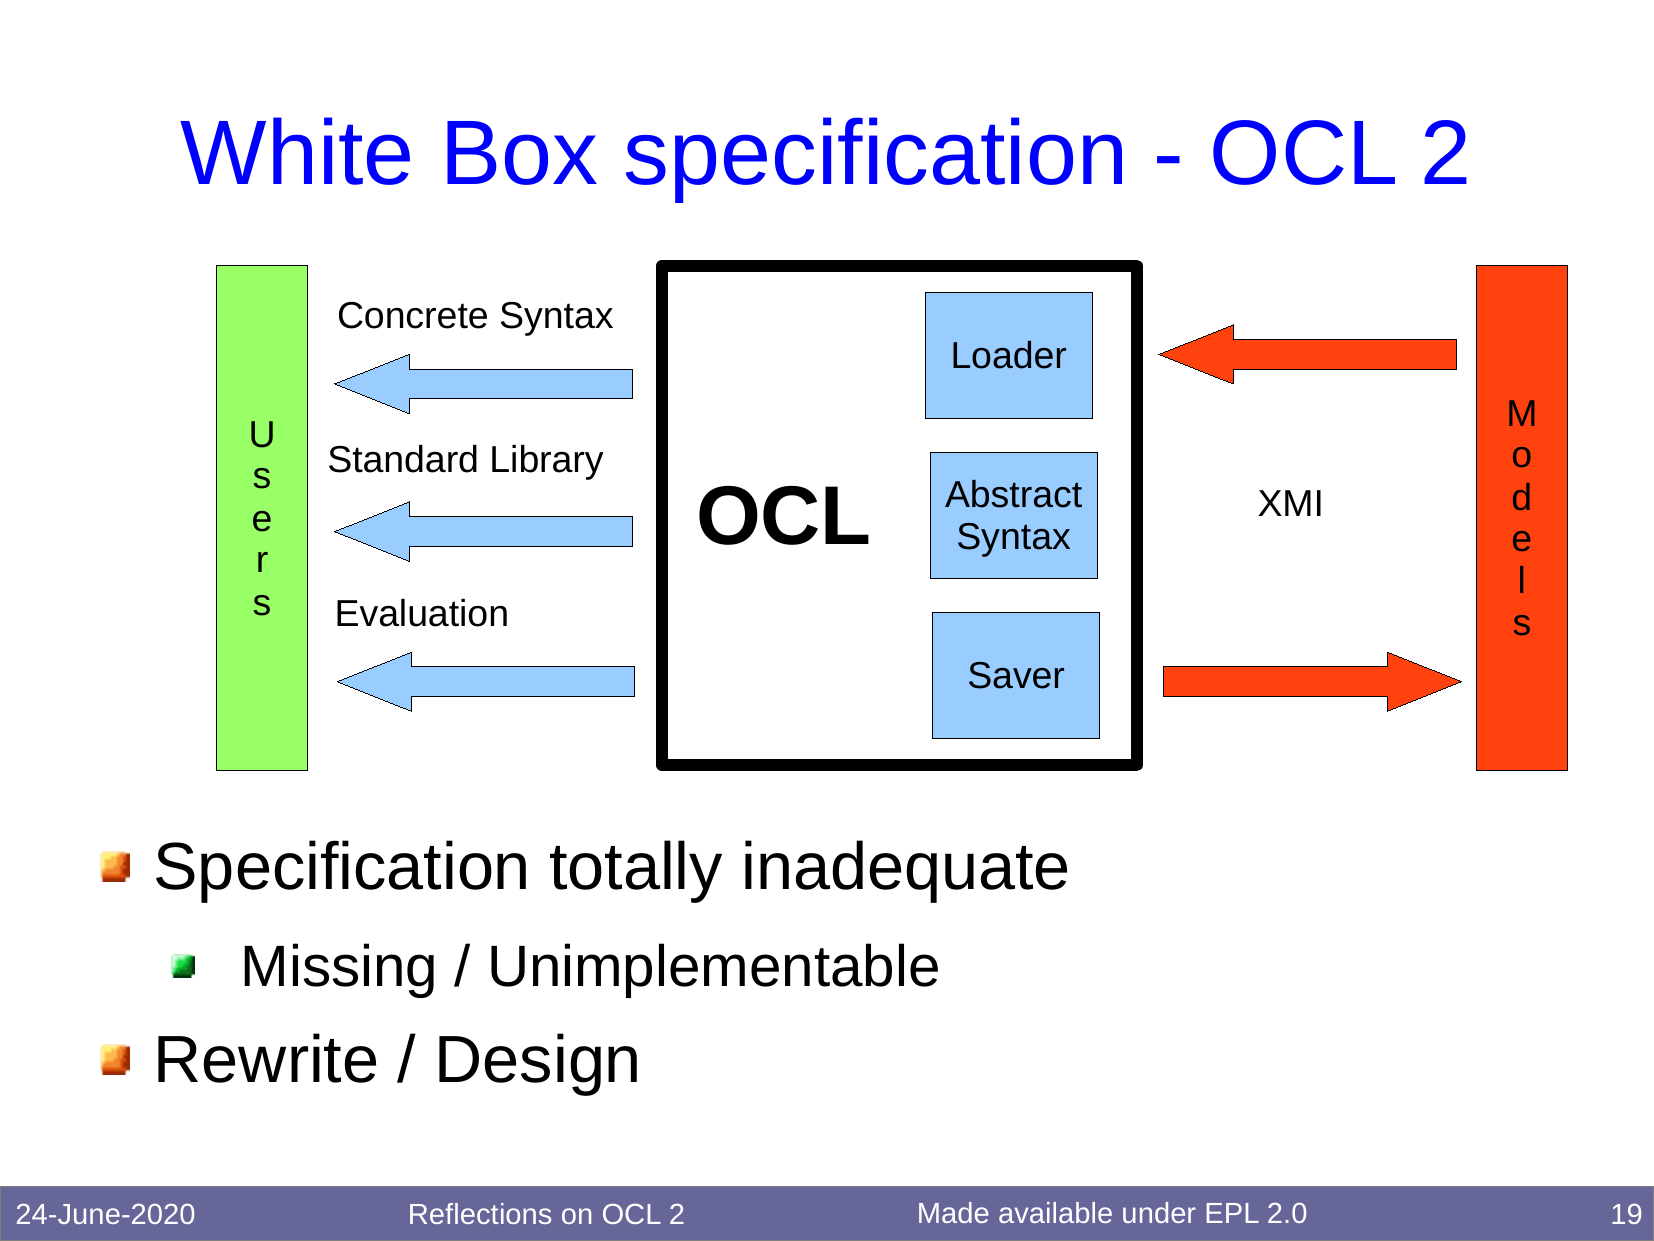

# White Box specification - OCL 2
M
o
d
e
l
s
U
s
e
r
s
OCL
Concrete Syntax
Loader
Standard Library
Abstract
Syntax
XMI
Evaluation
Saver
Specification totally inadequate
 Missing / Unimplementable
Rewrite / Design
24-June-2020
Reflections on OCL 2
19